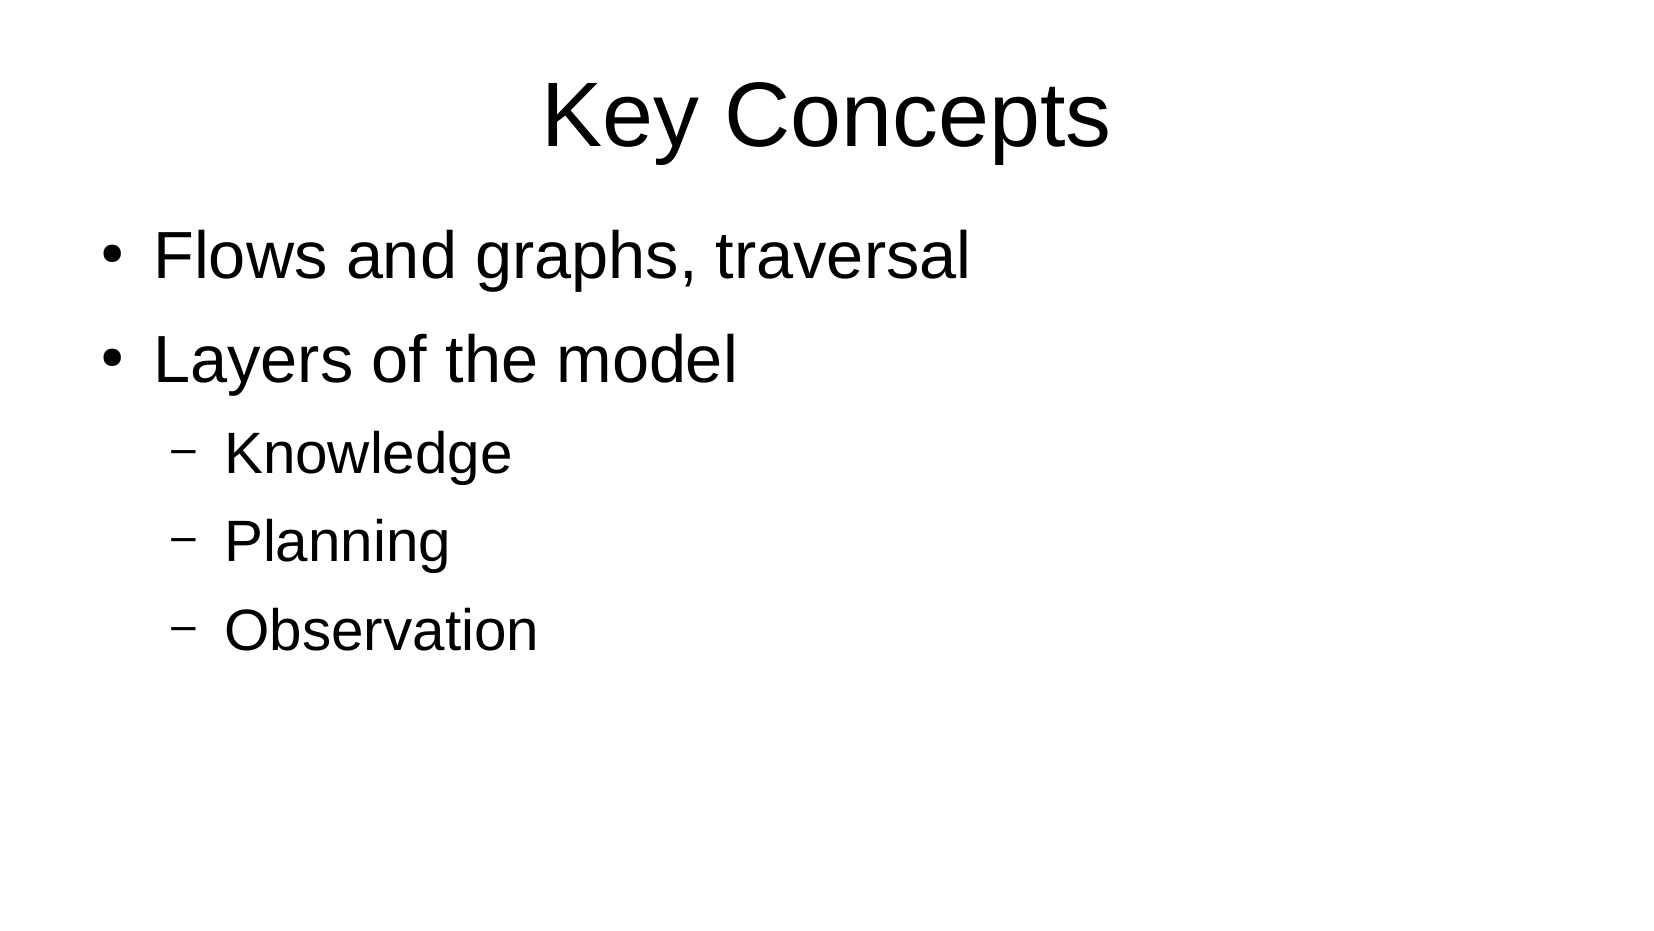

# Key Concepts
Flows and graphs, traversal
Layers of the model
Knowledge
Planning
Observation